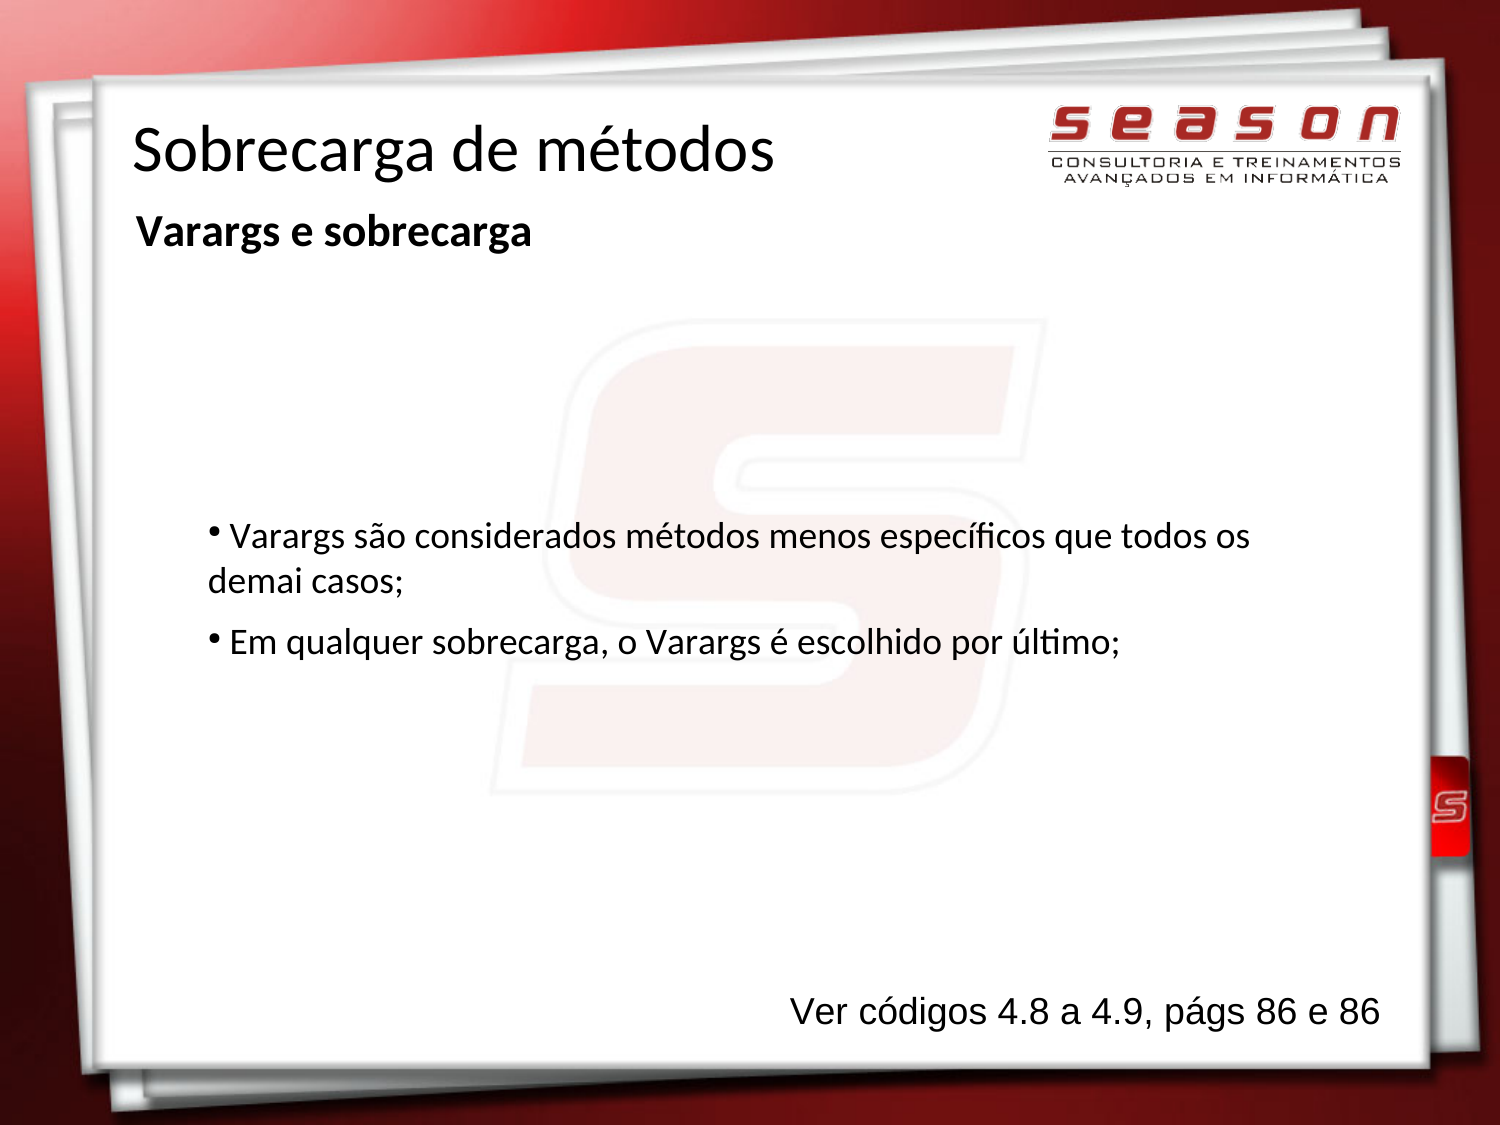

# Sobrecarga de métodos
Varargs e sobrecarga
 Varargs são considerados métodos menos específicos que todos os demai casos;
 Em qualquer sobrecarga, o Varargs é escolhido por último;
Ver códigos 4.8 a 4.9, págs 86 e 86